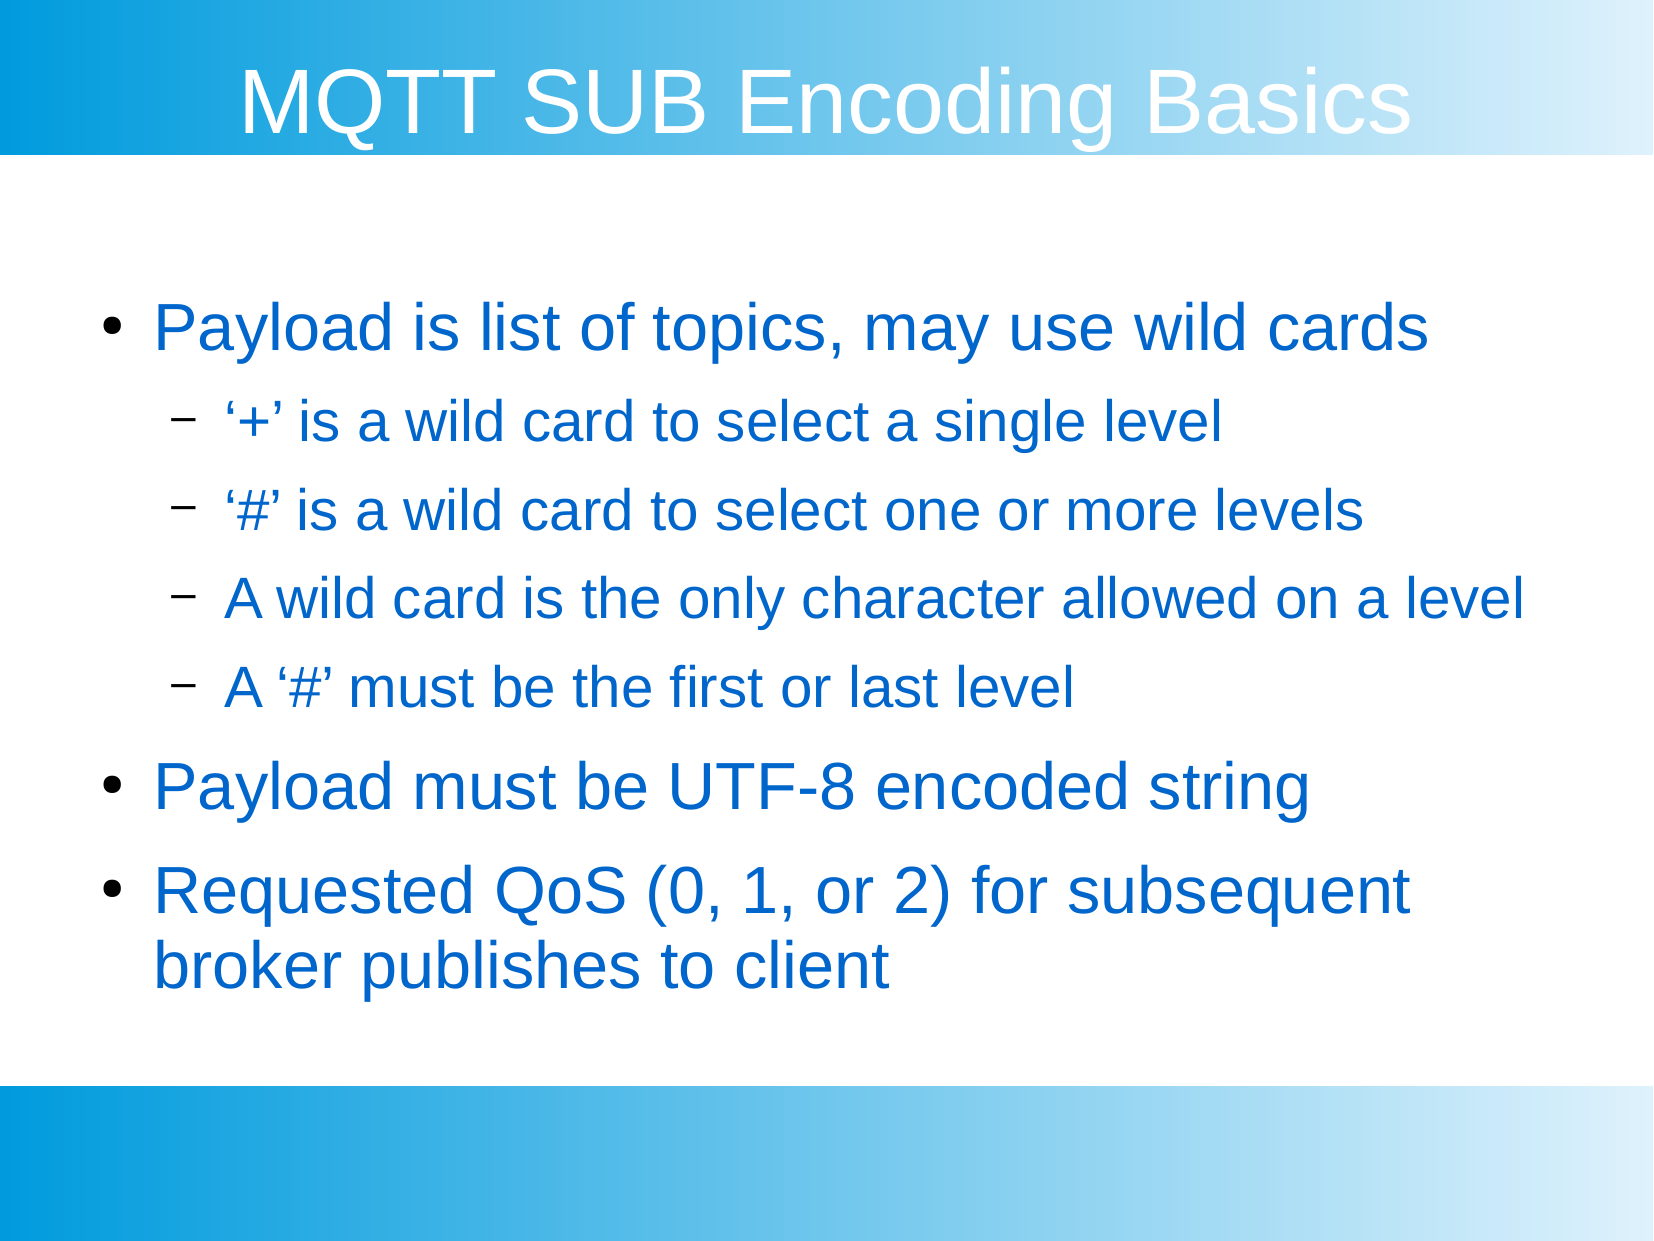

# MQTT SUB Encoding Basics
Payload is list of topics, may use wild cards
‘+’ is a wild card to select a single level
‘#’ is a wild card to select one or more levels
A wild card is the only character allowed on a level
A ‘#’ must be the first or last level
Payload must be UTF-8 encoded string
Requested QoS (0, 1, or 2) for subsequent broker publishes to client